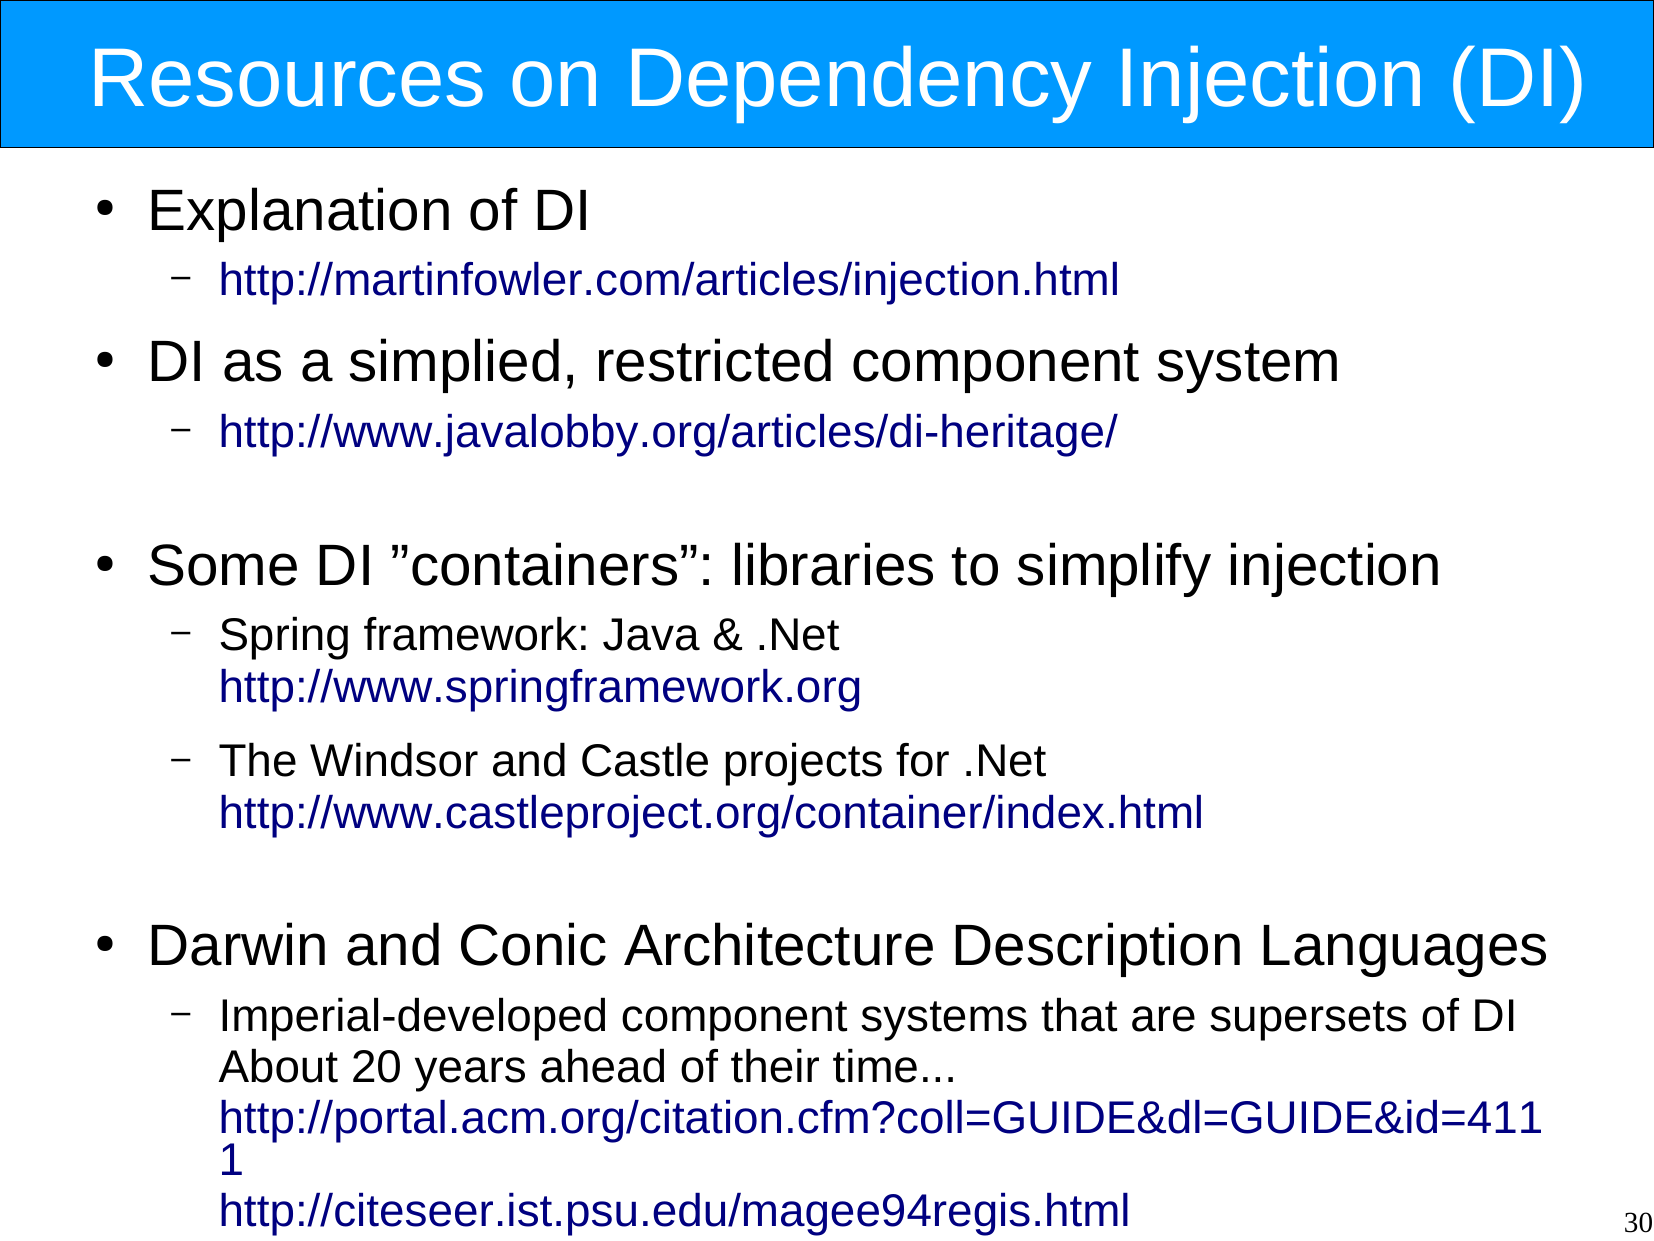

# Resources on Dependency Injection (DI)
Explanation of DI
http://martinfowler.com/articles/injection.html
DI as a simplied, restricted component system
http://www.javalobby.org/articles/di-heritage/
Some DI ”containers”: libraries to simplify injection
Spring framework: Java & .Net
http://www.springframework.org
The Windsor and Castle projects for .Net
http://www.castleproject.org/container/index.html
Darwin and Conic Architecture Description Languages
Imperial-developed component systems that are supersets of DI
About 20 years ahead of their time...
http://portal.acm.org/citation.cfm?coll=GUIDE&dl=GUIDE&id=4111http://citeseer.ist.psu.edu/magee94regis.html
30